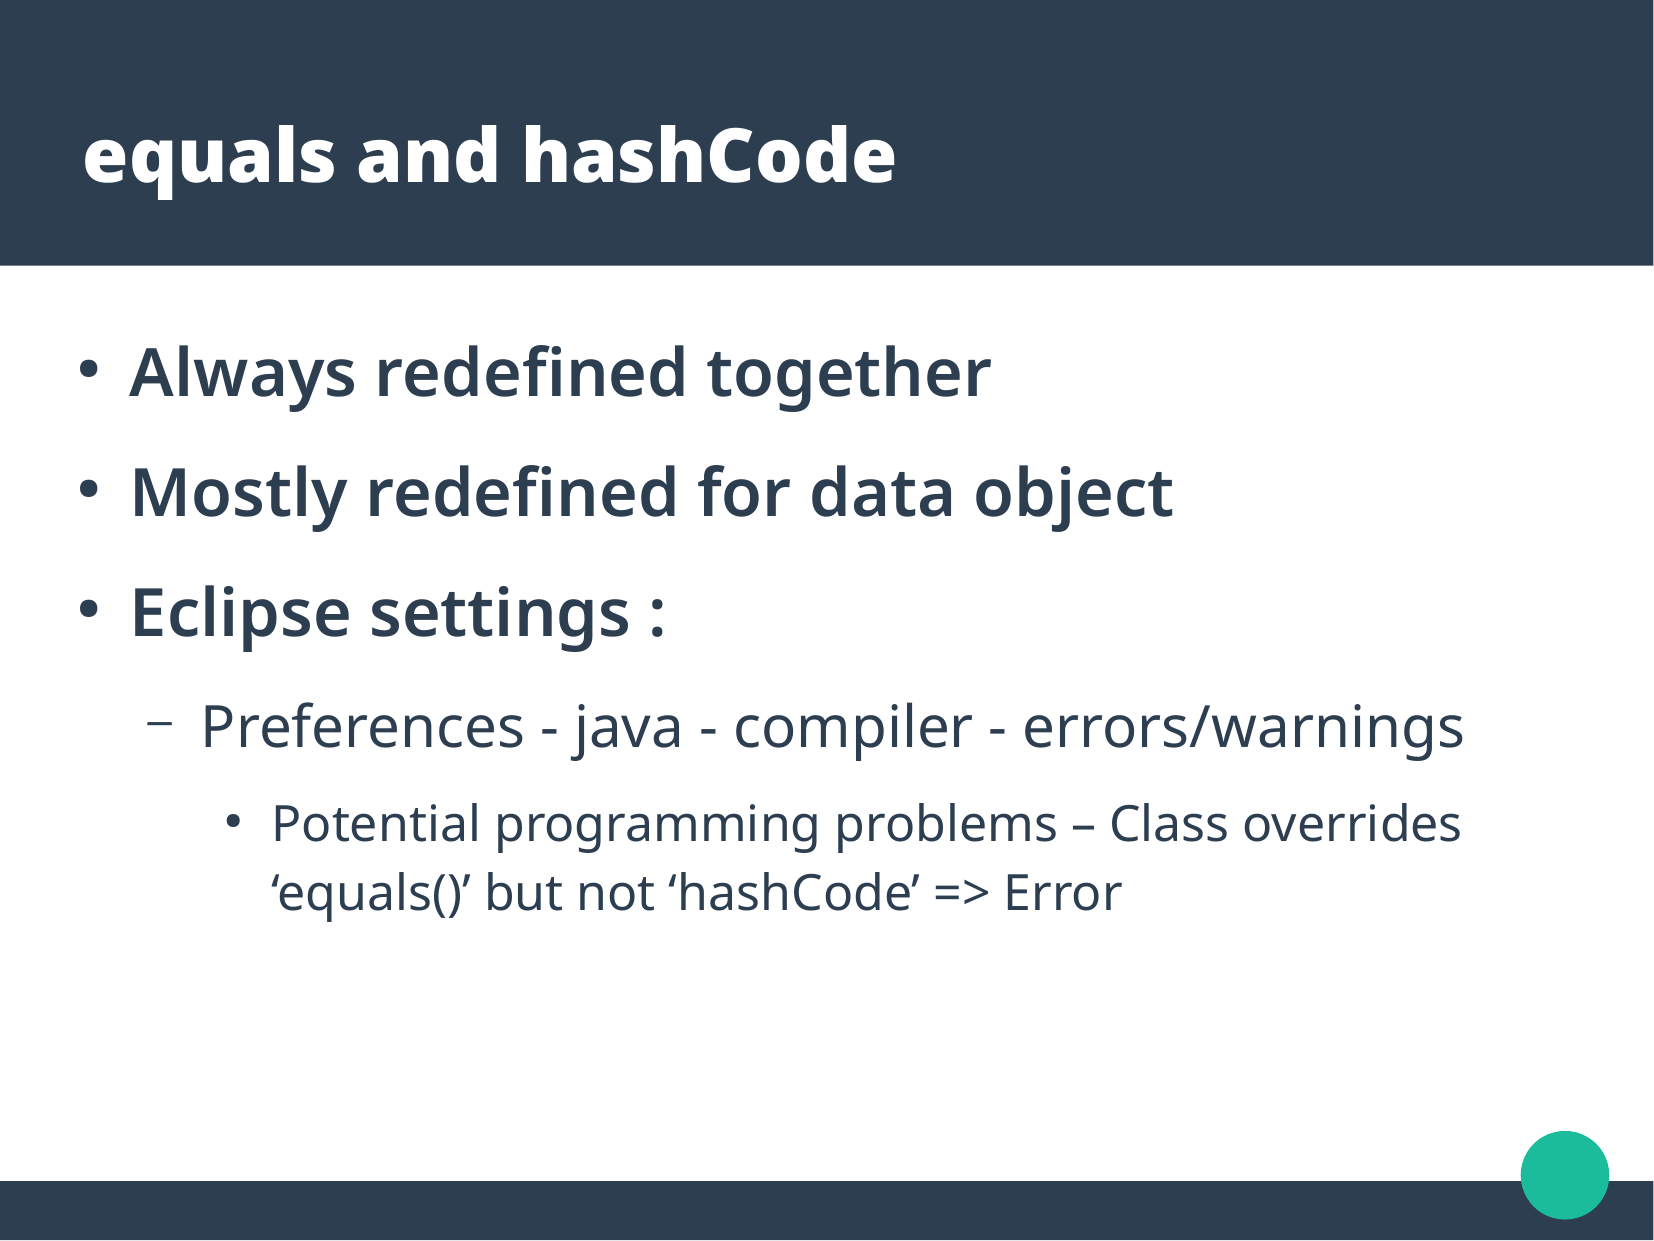

# equals and hashCode
Always redefined together
Mostly redefined for data object
Eclipse settings :
Preferences - java - compiler - errors/warnings
Potential programming problems – Class overrides ‘equals()’ but not ‘hashCode’ => Error